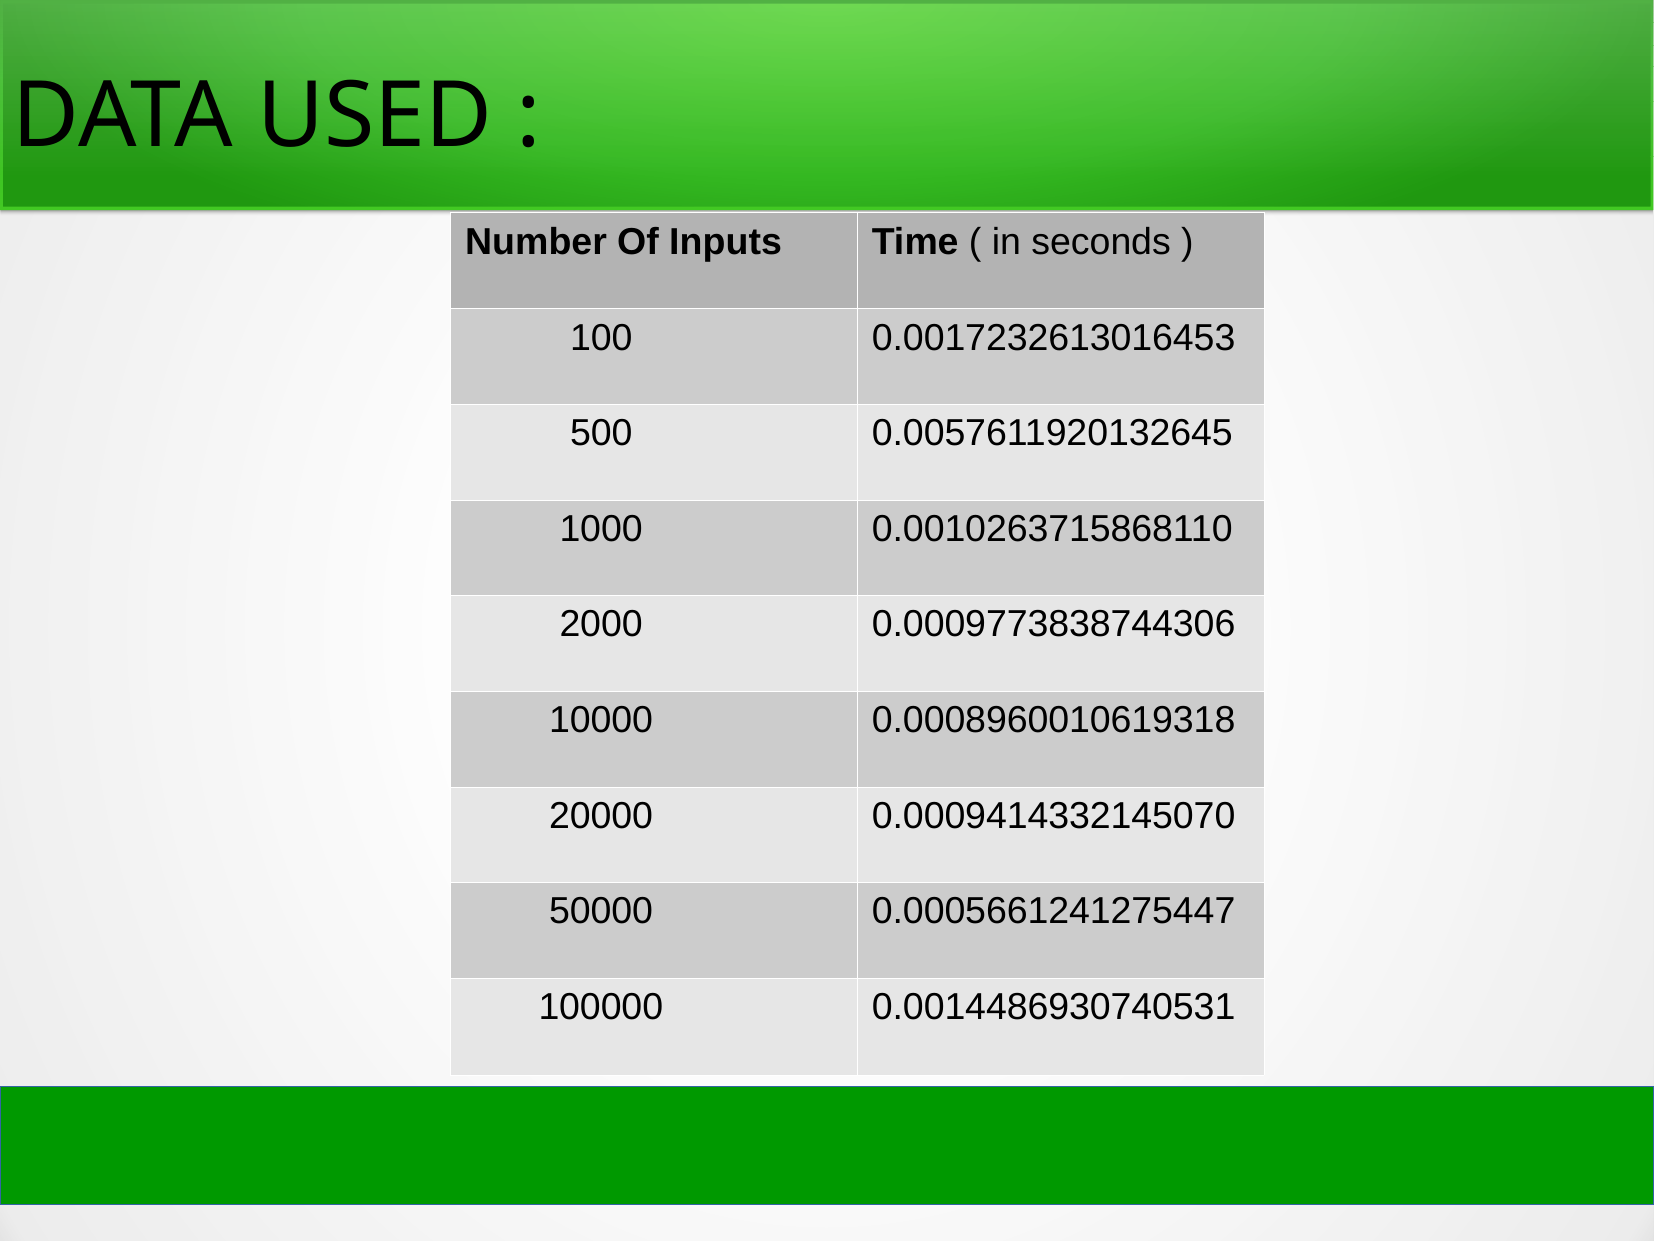

DATA USED :
| Number Of Inputs | Time ( in seconds ) |
| --- | --- |
| 100 | 0.0017232613016453 |
| 500 | 0.0057611920132645 |
| 1000 | 0.0010263715868110 |
| 2000 | 0.0009773838744306 |
| 10000 | 0.0008960010619318 |
| 20000 | 0.0009414332145070 |
| 50000 | 0.0005661241275447 |
| 100000 | 0.0014486930740531 |
12/26/03
AVL Trees - Lecture 8
16